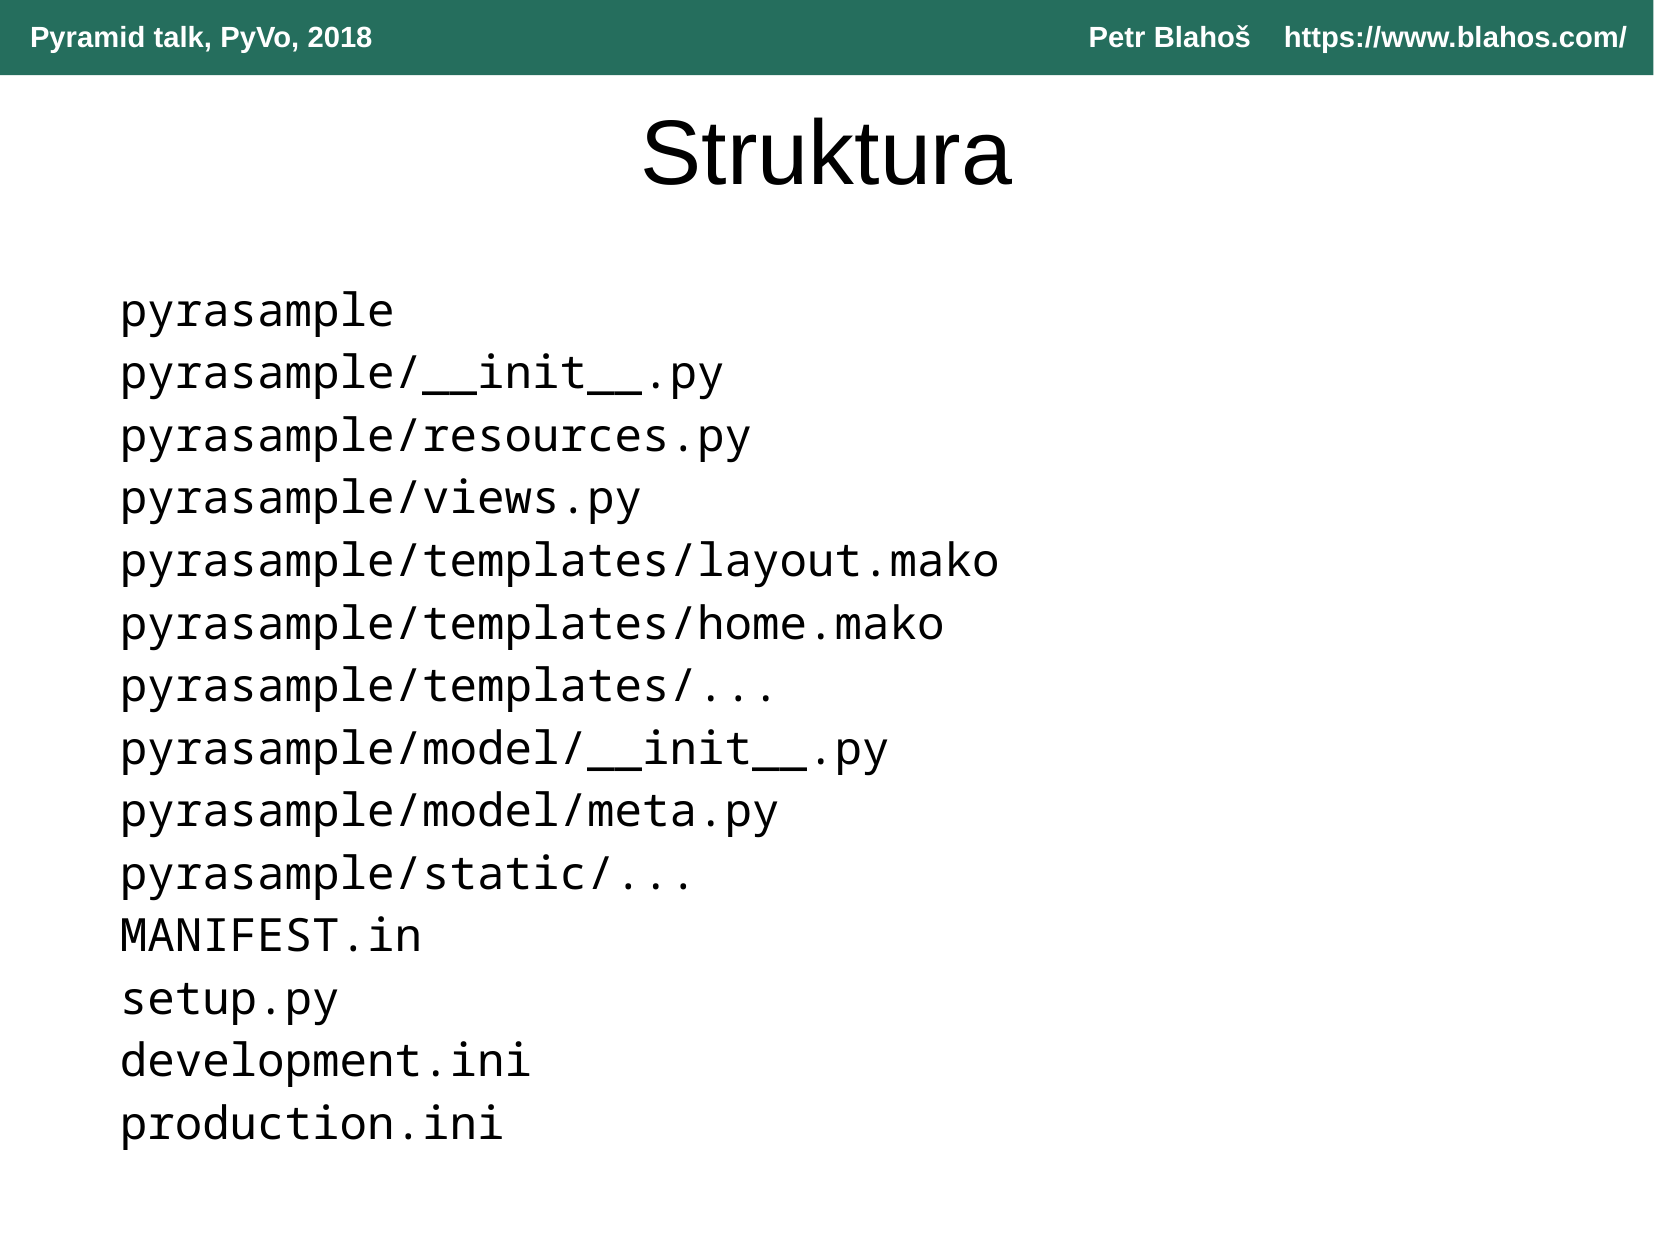

# Struktura
pyrasample
pyrasample/__init__.py
pyrasample/resources.py
pyrasample/views.py
pyrasample/templates/layout.mako
pyrasample/templates/home.mako
pyrasample/templates/...
pyrasample/model/__init__.py
pyrasample/model/meta.py
pyrasample/static/...
MANIFEST.in
setup.py
development.ini
production.ini